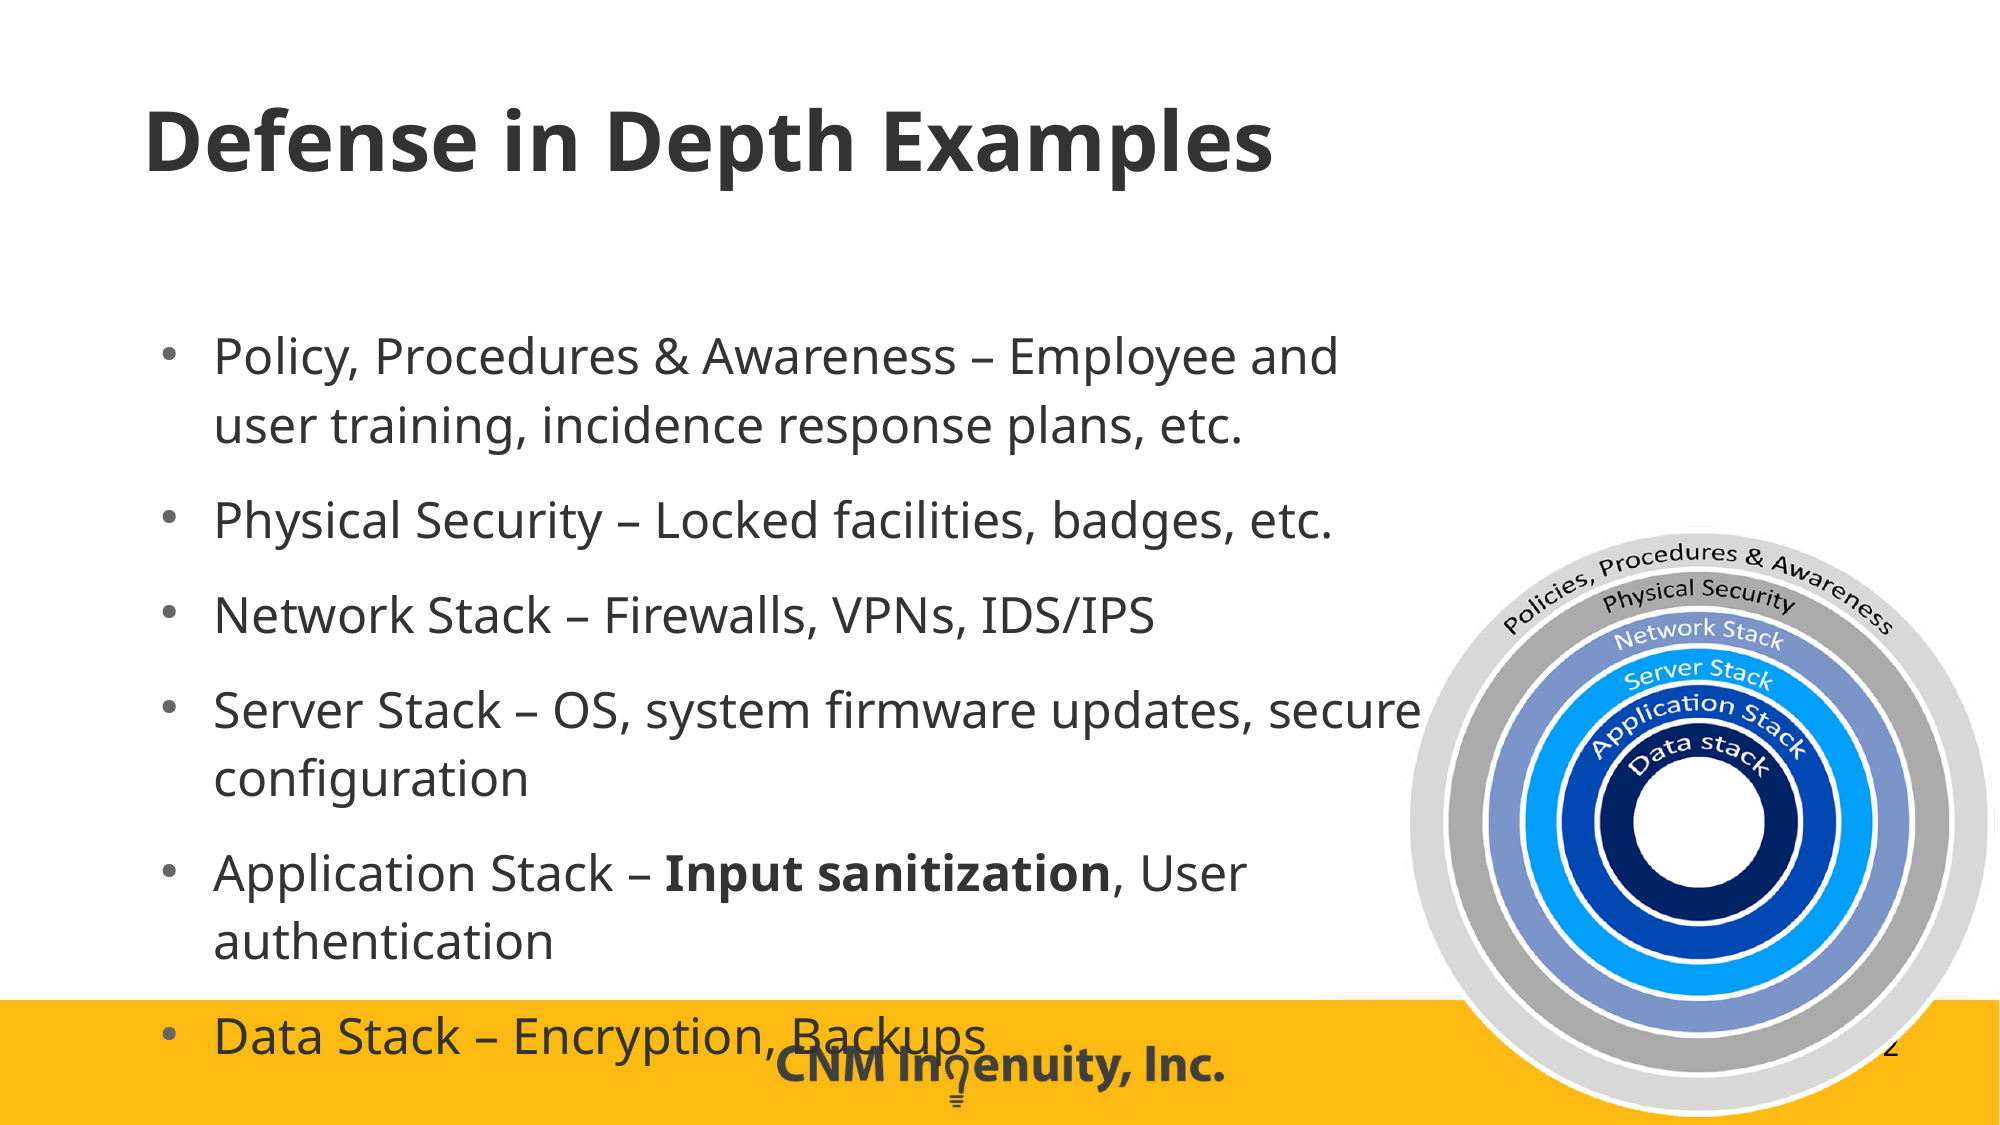

# Defense in Depth Examples
Policy, Procedures & Awareness – Employee and user training, incidence response plans, etc.
Physical Security – Locked facilities, badges, etc.
Network Stack – Firewalls, VPNs, IDS/IPS
Server Stack – OS, system firmware updates, secure configuration
Application Stack – Input sanitization, User authentication
Data Stack – Encryption, Backups
5